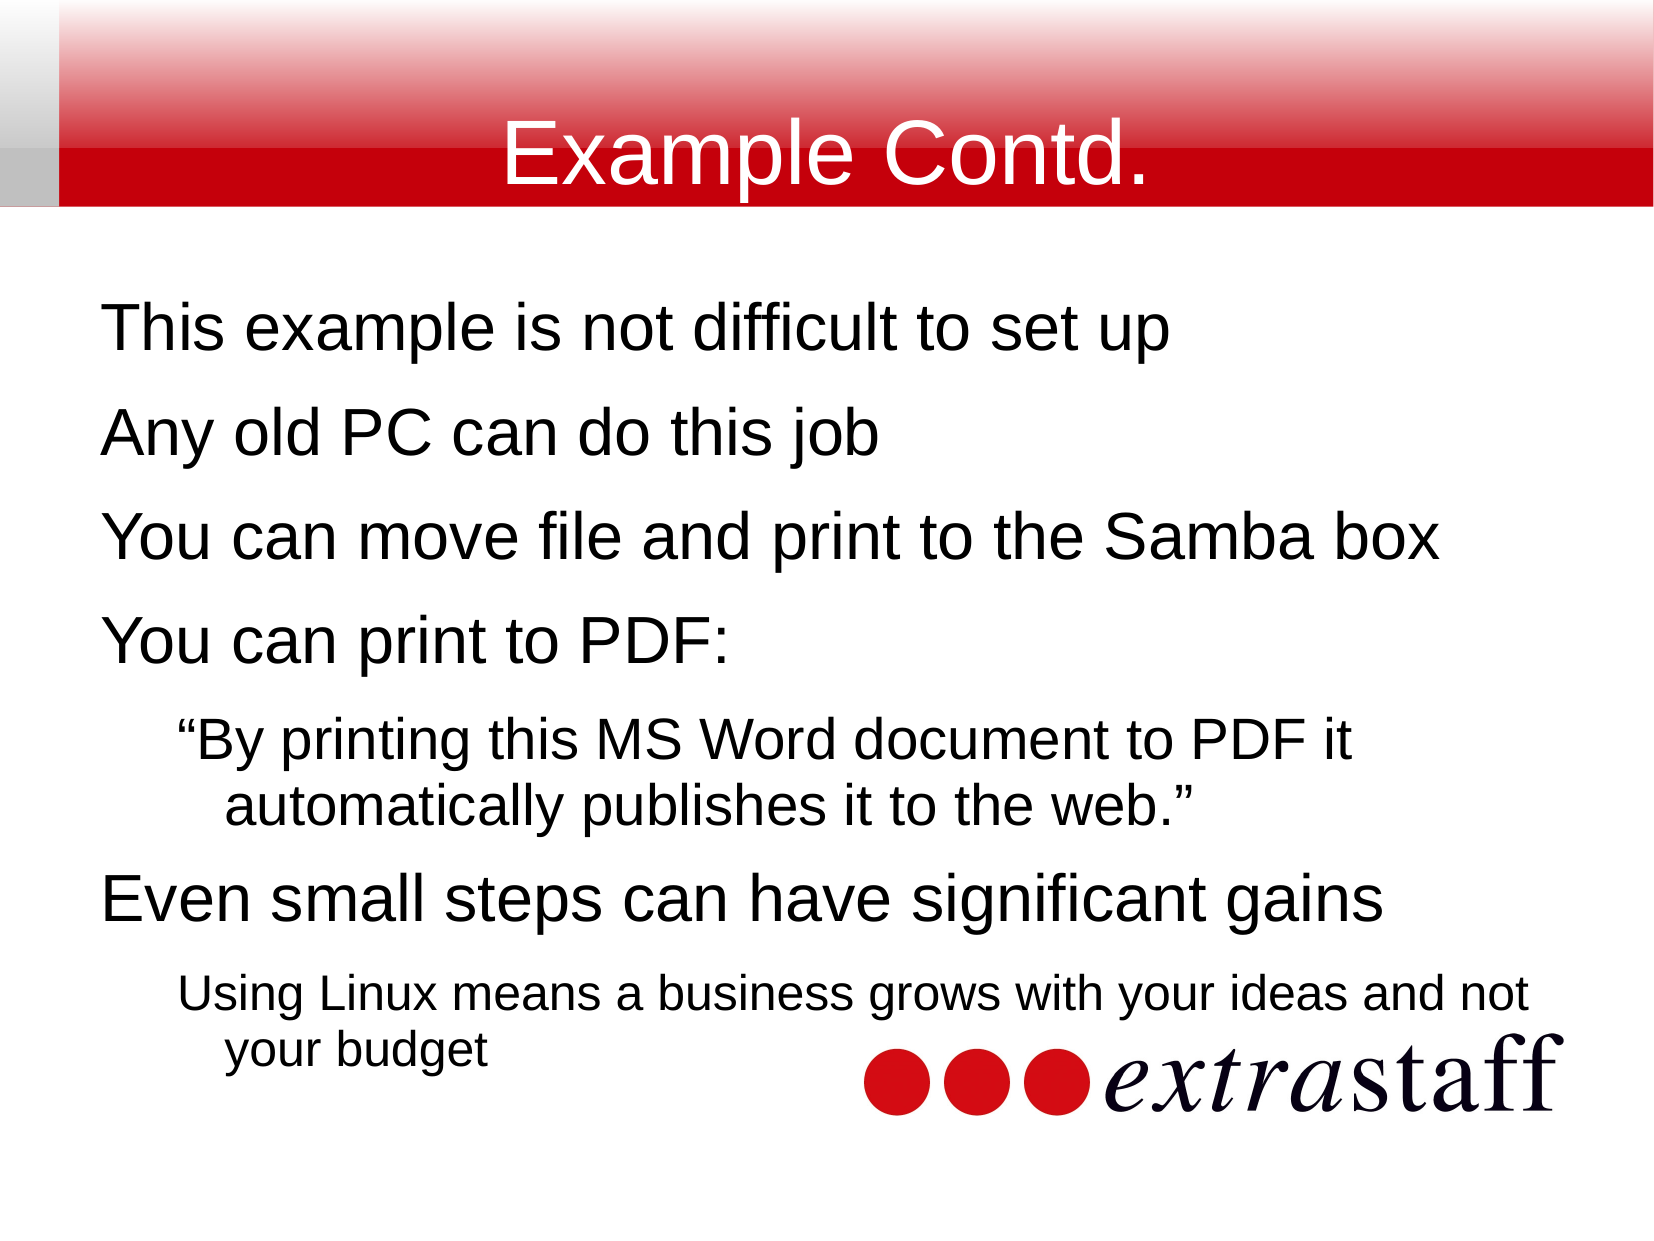

# Example Contd.
This example is not difficult to set up
Any old PC can do this job
You can move file and print to the Samba box
You can print to PDF:
“By printing this MS Word document to PDF it automatically publishes it to the web.”
Even small steps can have significant gains
Using Linux means a business grows with your ideas and not your budget